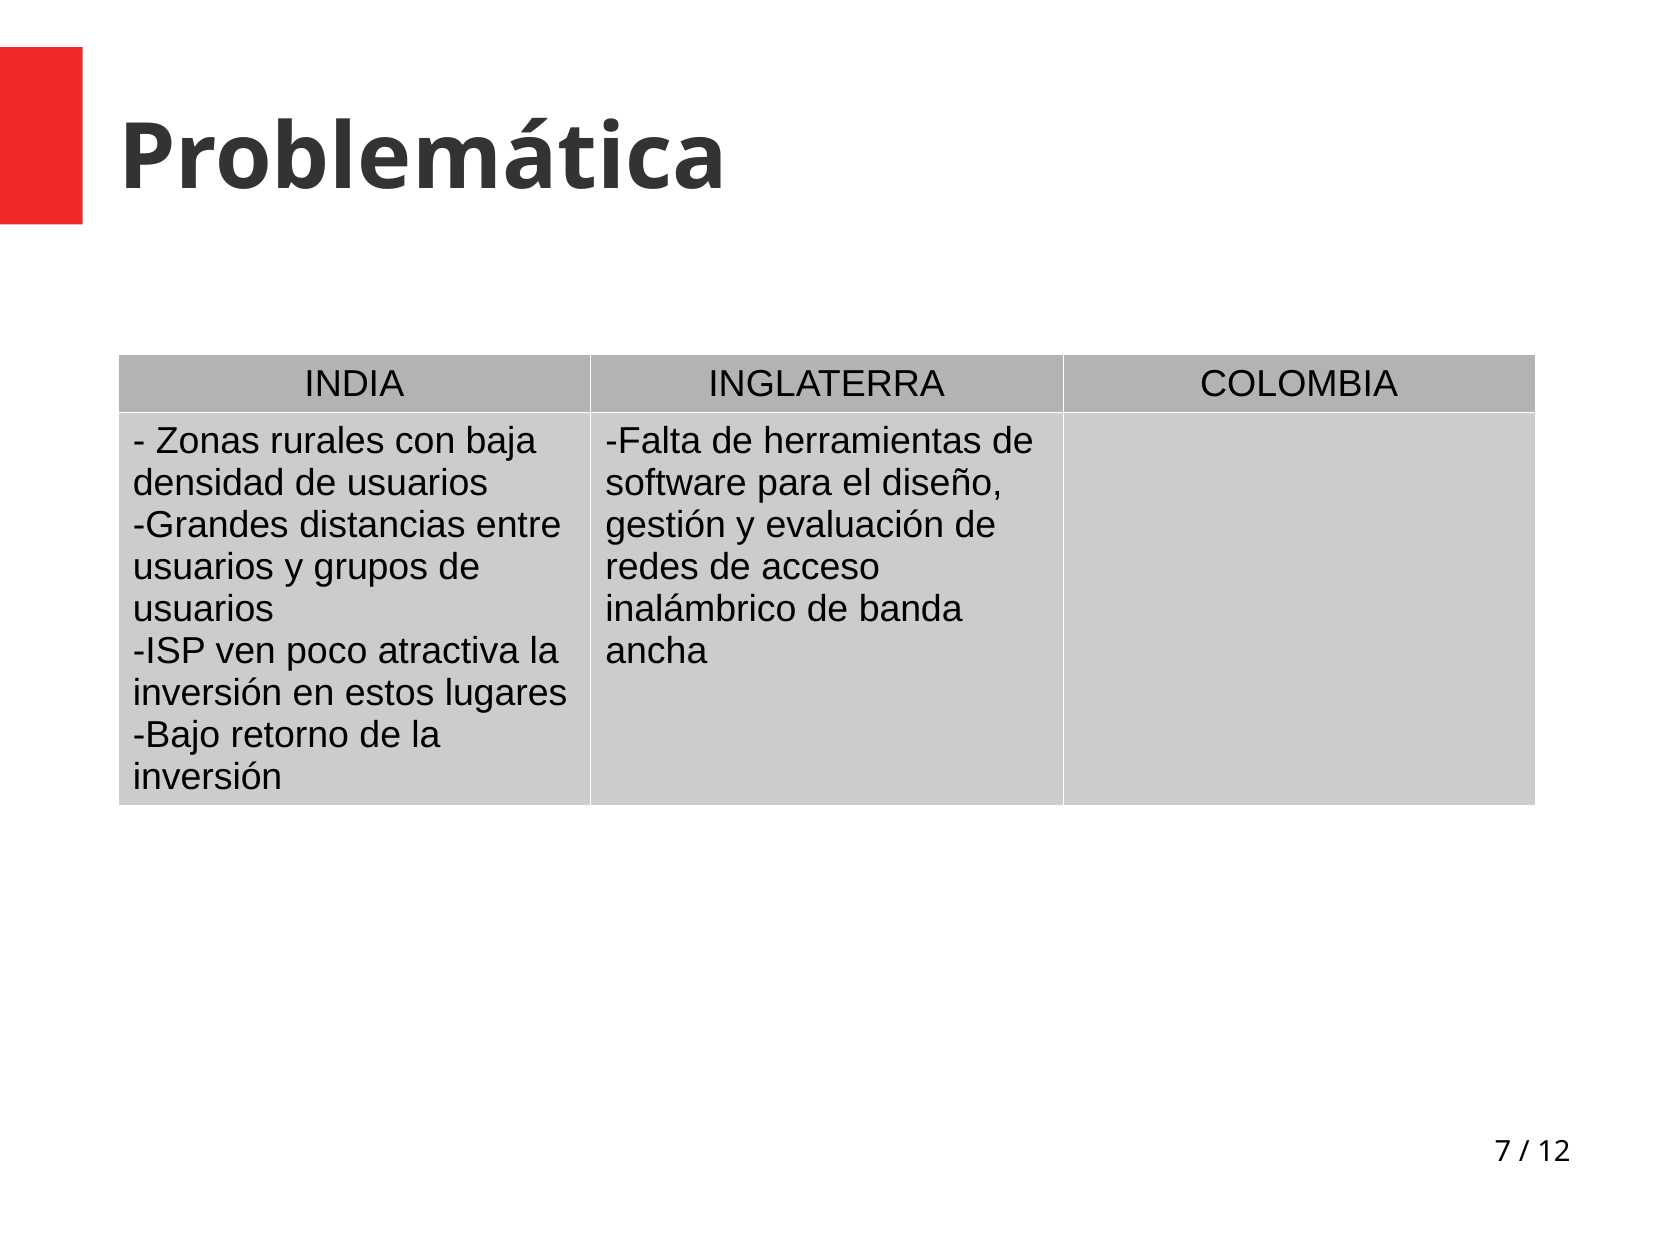

# Problemática
| INDIA | INGLATERRA | COLOMBIA |
| --- | --- | --- |
| - Zonas rurales con baja densidad de usuarios -Grandes distancias entre usuarios y grupos de usuarios -ISP ven poco atractiva la inversión en estos lugares -Bajo retorno de la inversión | -Falta de herramientas de software para el diseño, gestión y evaluación de redes de acceso inalámbrico de banda ancha | |
7